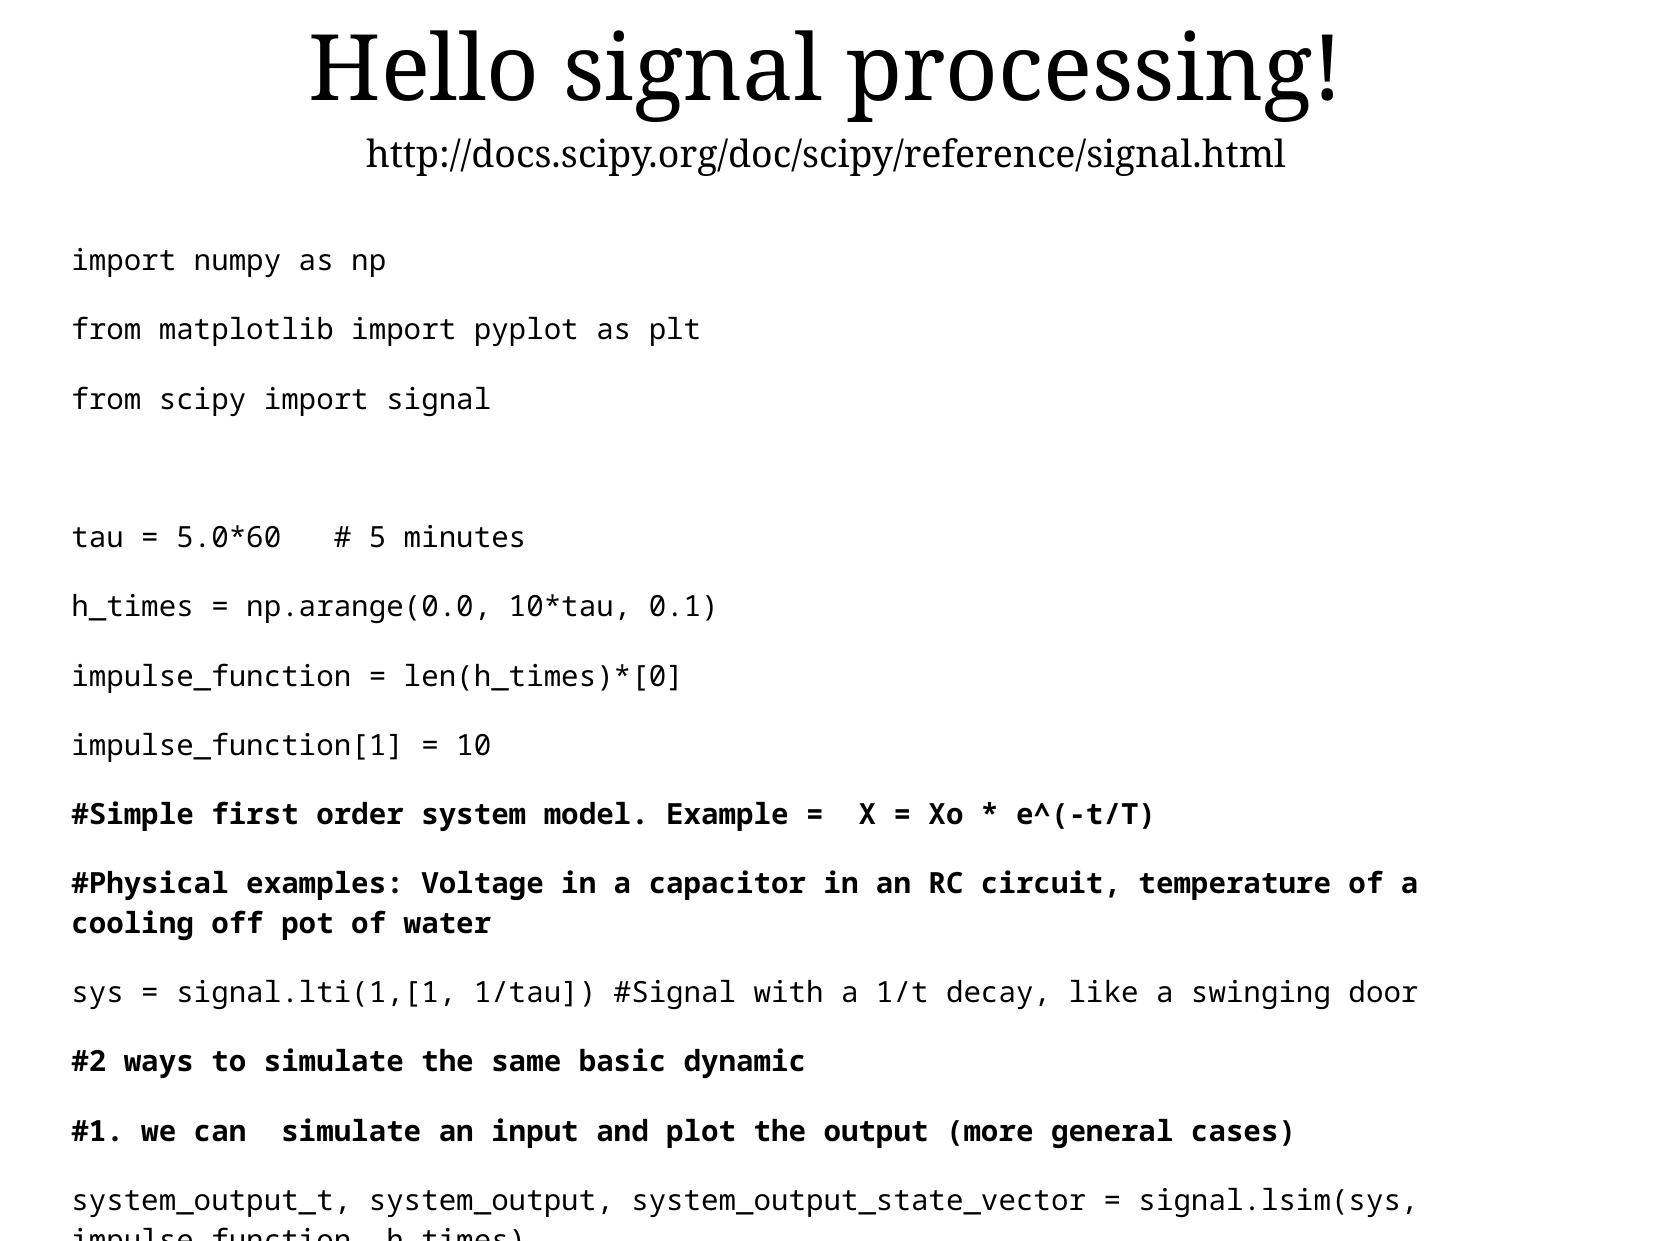

import numpy as np
from matplotlib import pyplot as plt
from scipy import signal
tau = 5.0*60 # 5 minutes
h_times = np.arange(0.0, 10*tau, 0.1)
impulse_function = len(h_times)*[0]
impulse_function[1] = 10
#Simple first order system model. Example = X = Xo * e^(-t/T)
#Physical examples: Voltage in a capacitor in an RC circuit, temperature of a cooling off pot of water
sys = signal.lti(1,[1, 1/tau]) #Signal with a 1/t decay, like a swinging door
#2 ways to simulate the same basic dynamic
#1. we can simulate an input and plot the output (more general cases)
system_output_t, system_output, system_output_state_vector = signal.lsim(sys, impulse_function, h_times)
#2. Or, we can use the LTI class to just ask for an impulse response
impulse_response = sys.impulse(T=h_times)[1]
# Hello signal processing! http://docs.scipy.org/doc/scipy/reference/signal.html